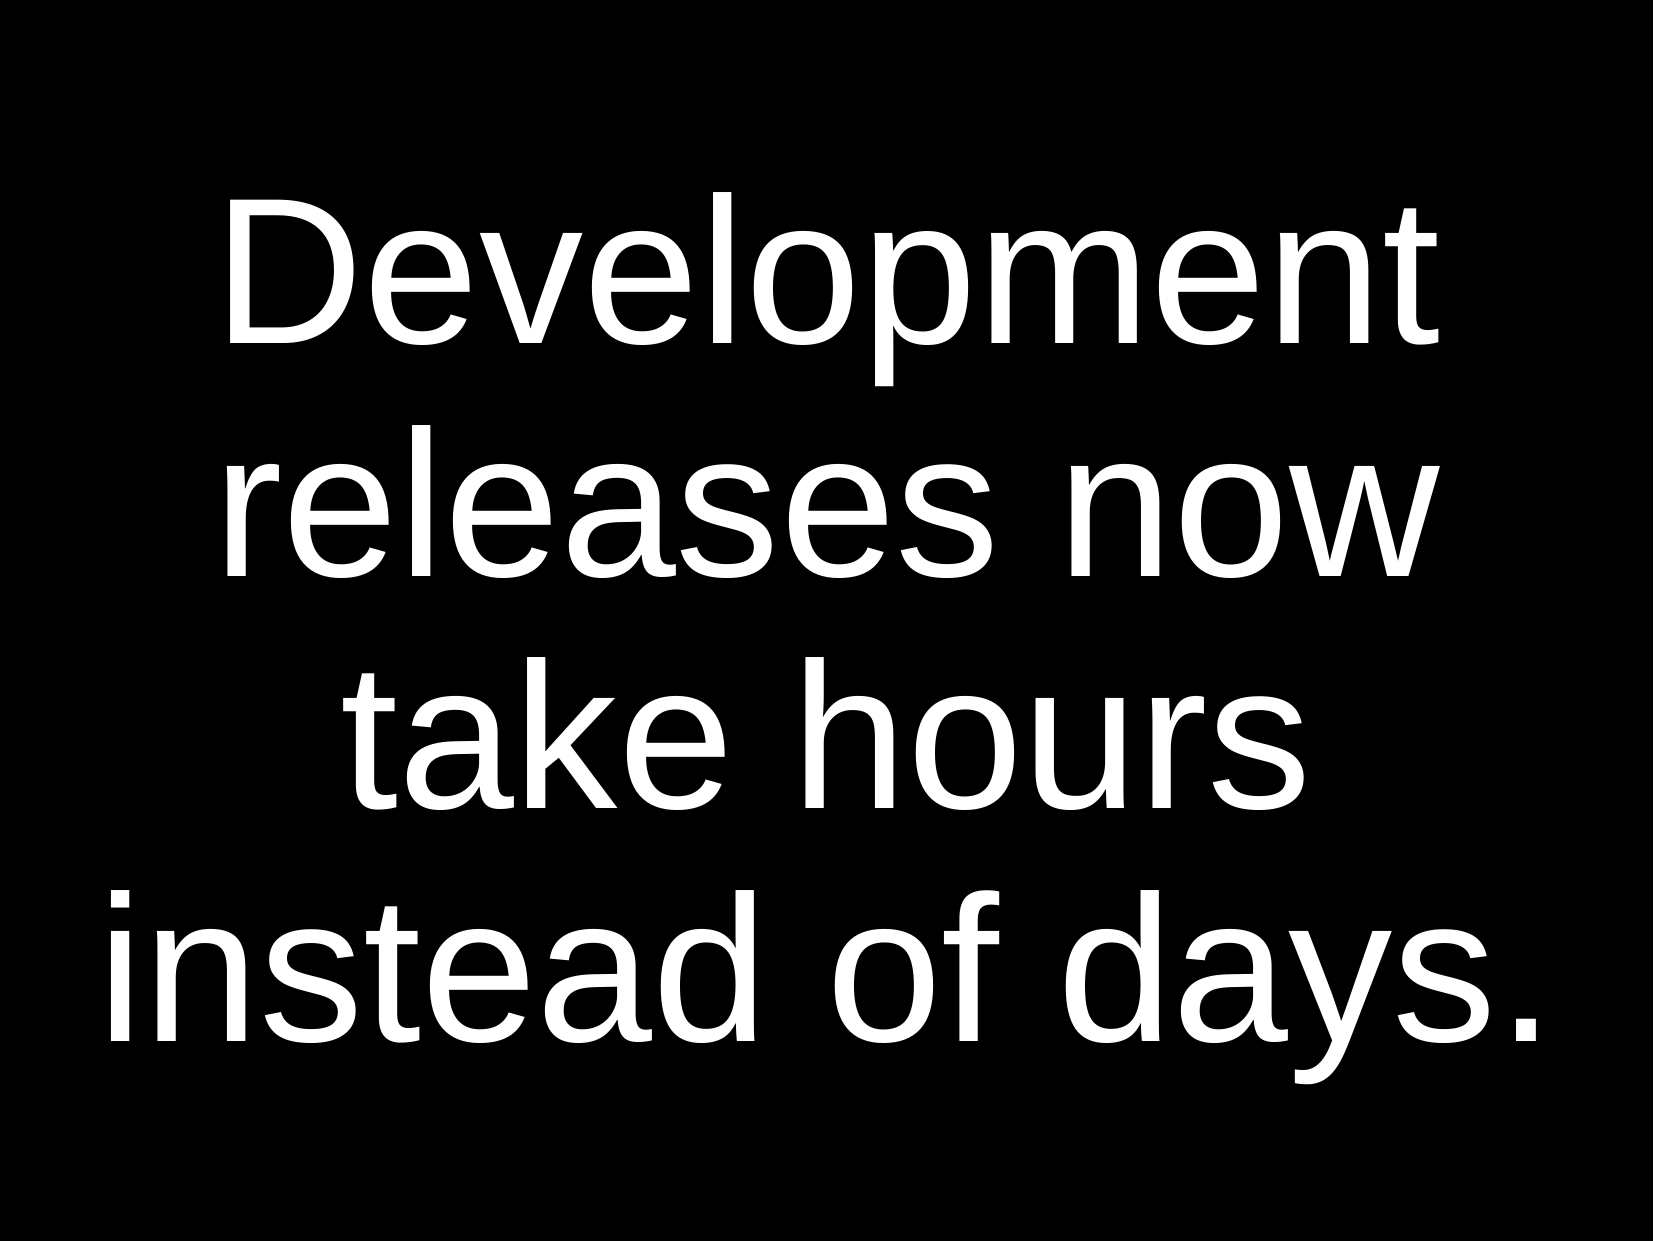

# Development releases now take hours instead of days.